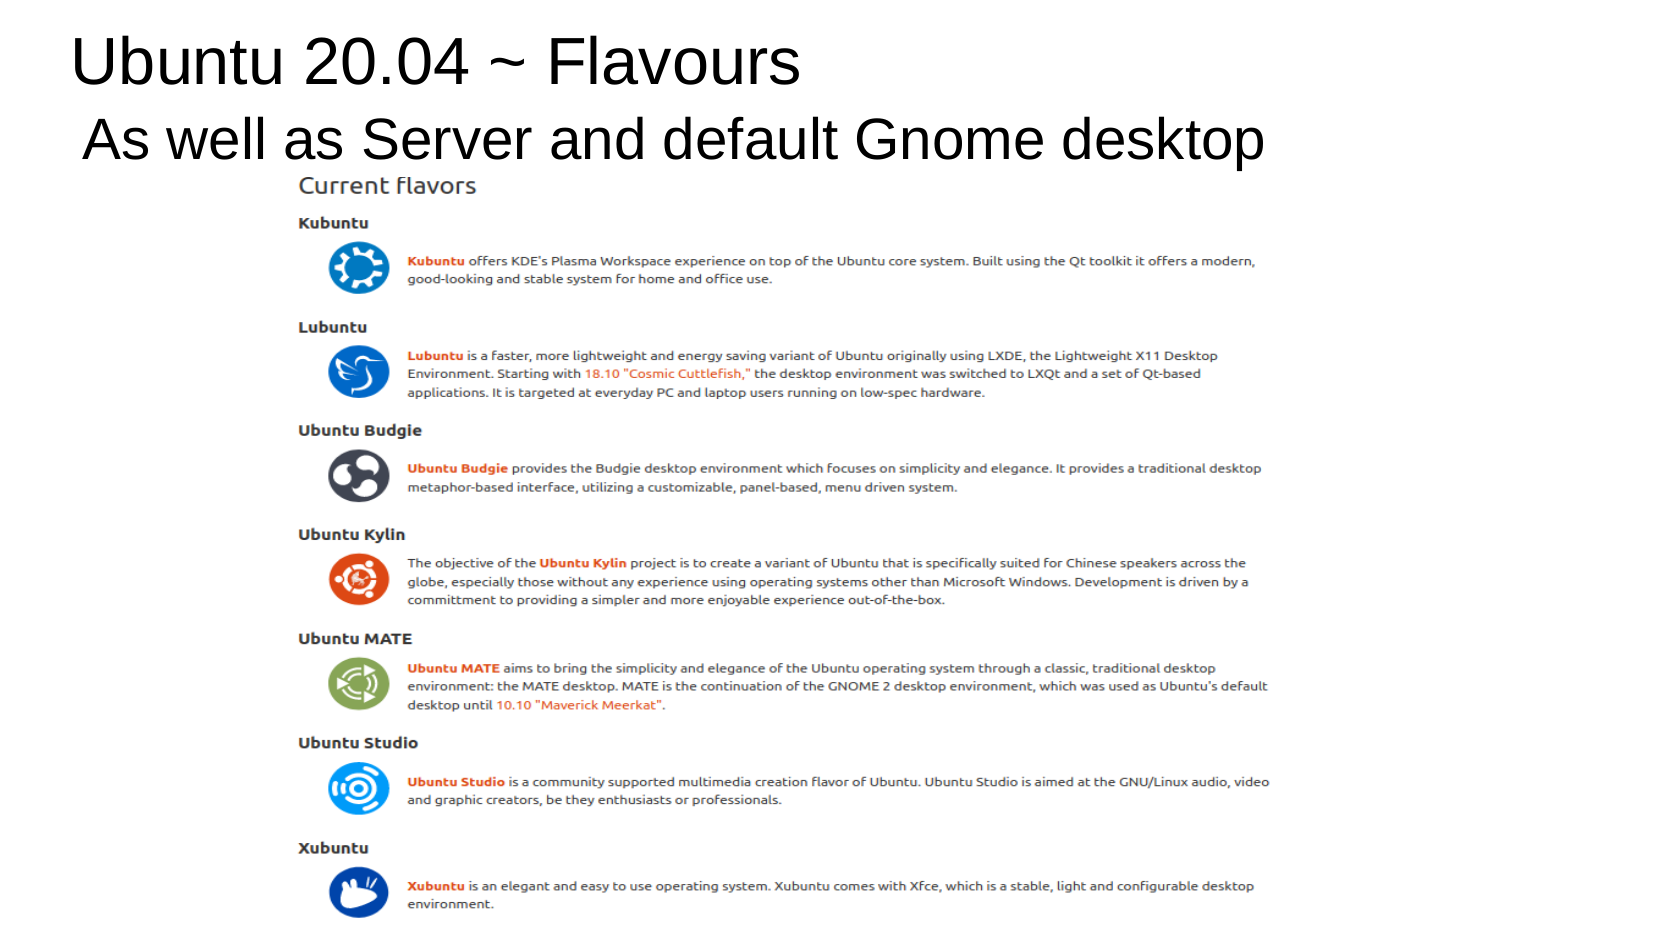

# Ubuntu 20.04 ~ Flavours
As well as Server and default Gnome desktop